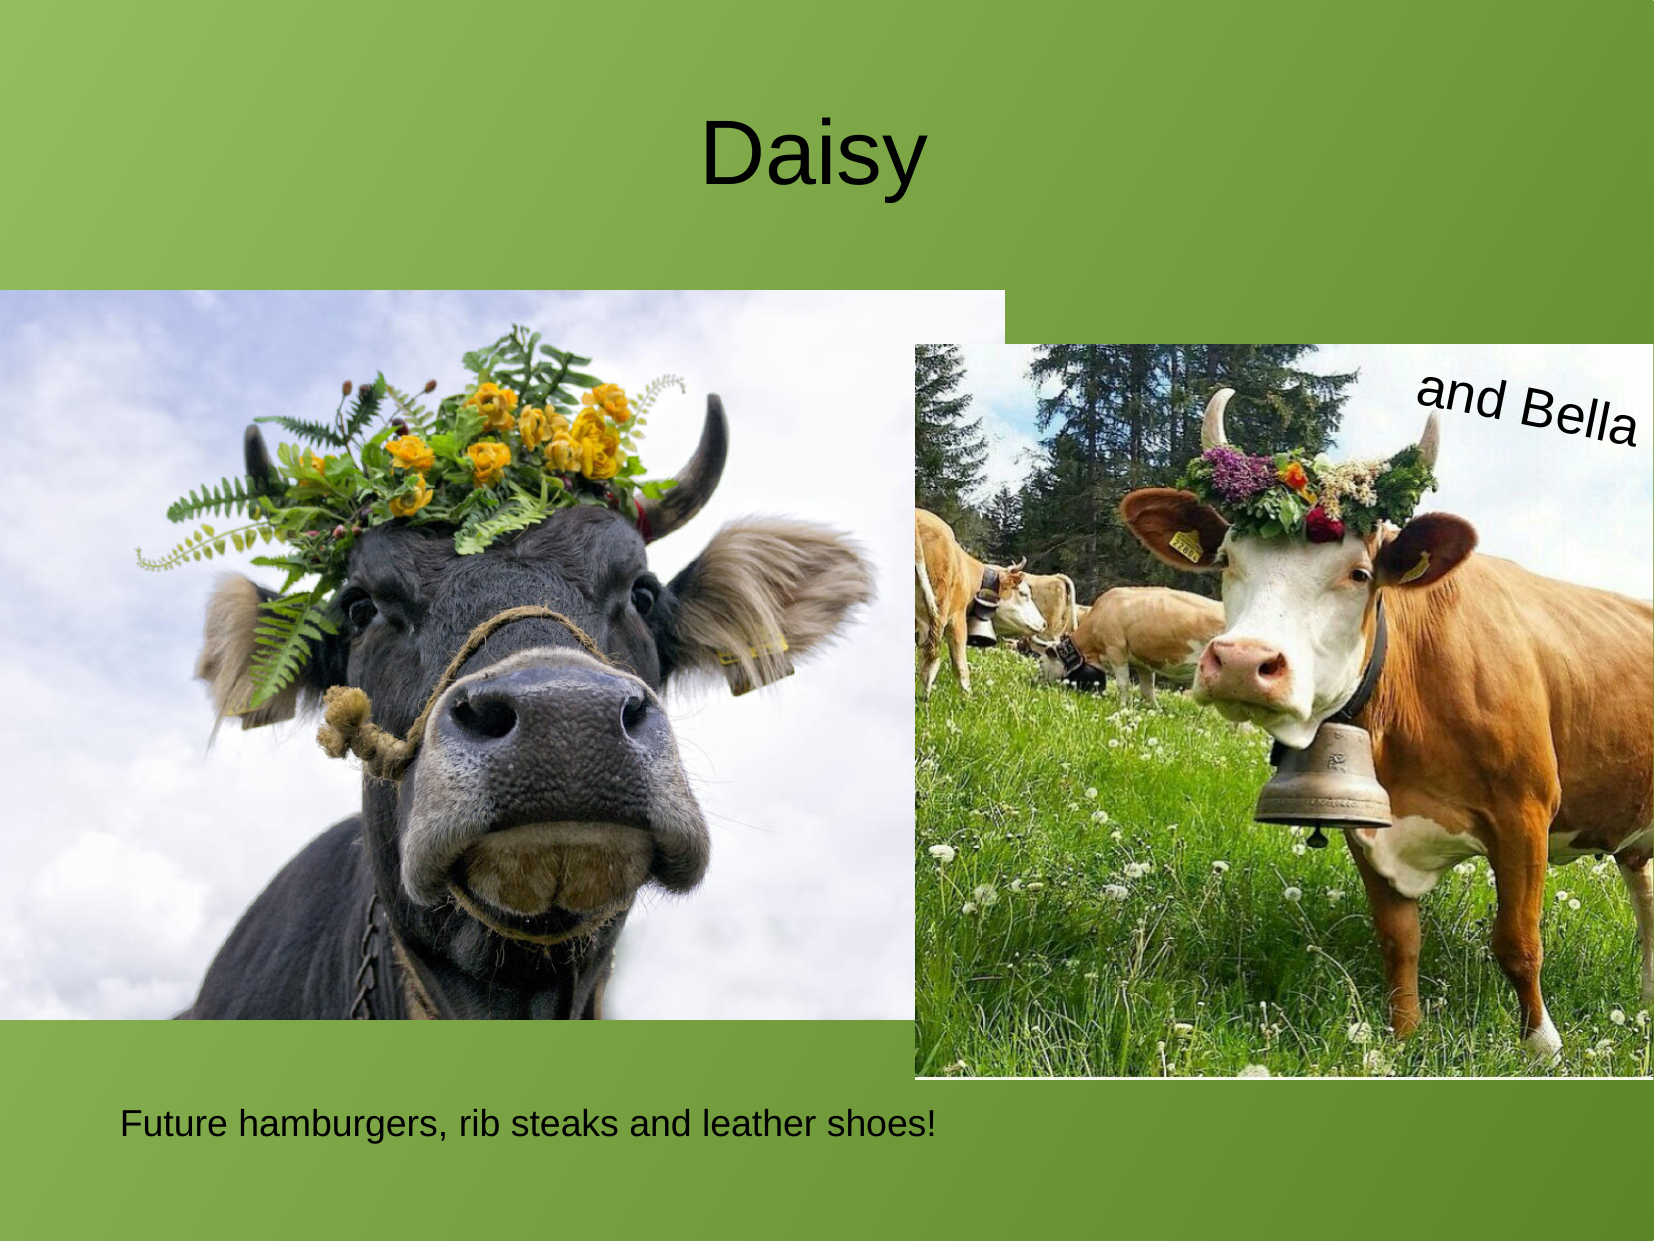

# Daisy
and Bella
Future hamburgers, rib steaks and leather shoes!